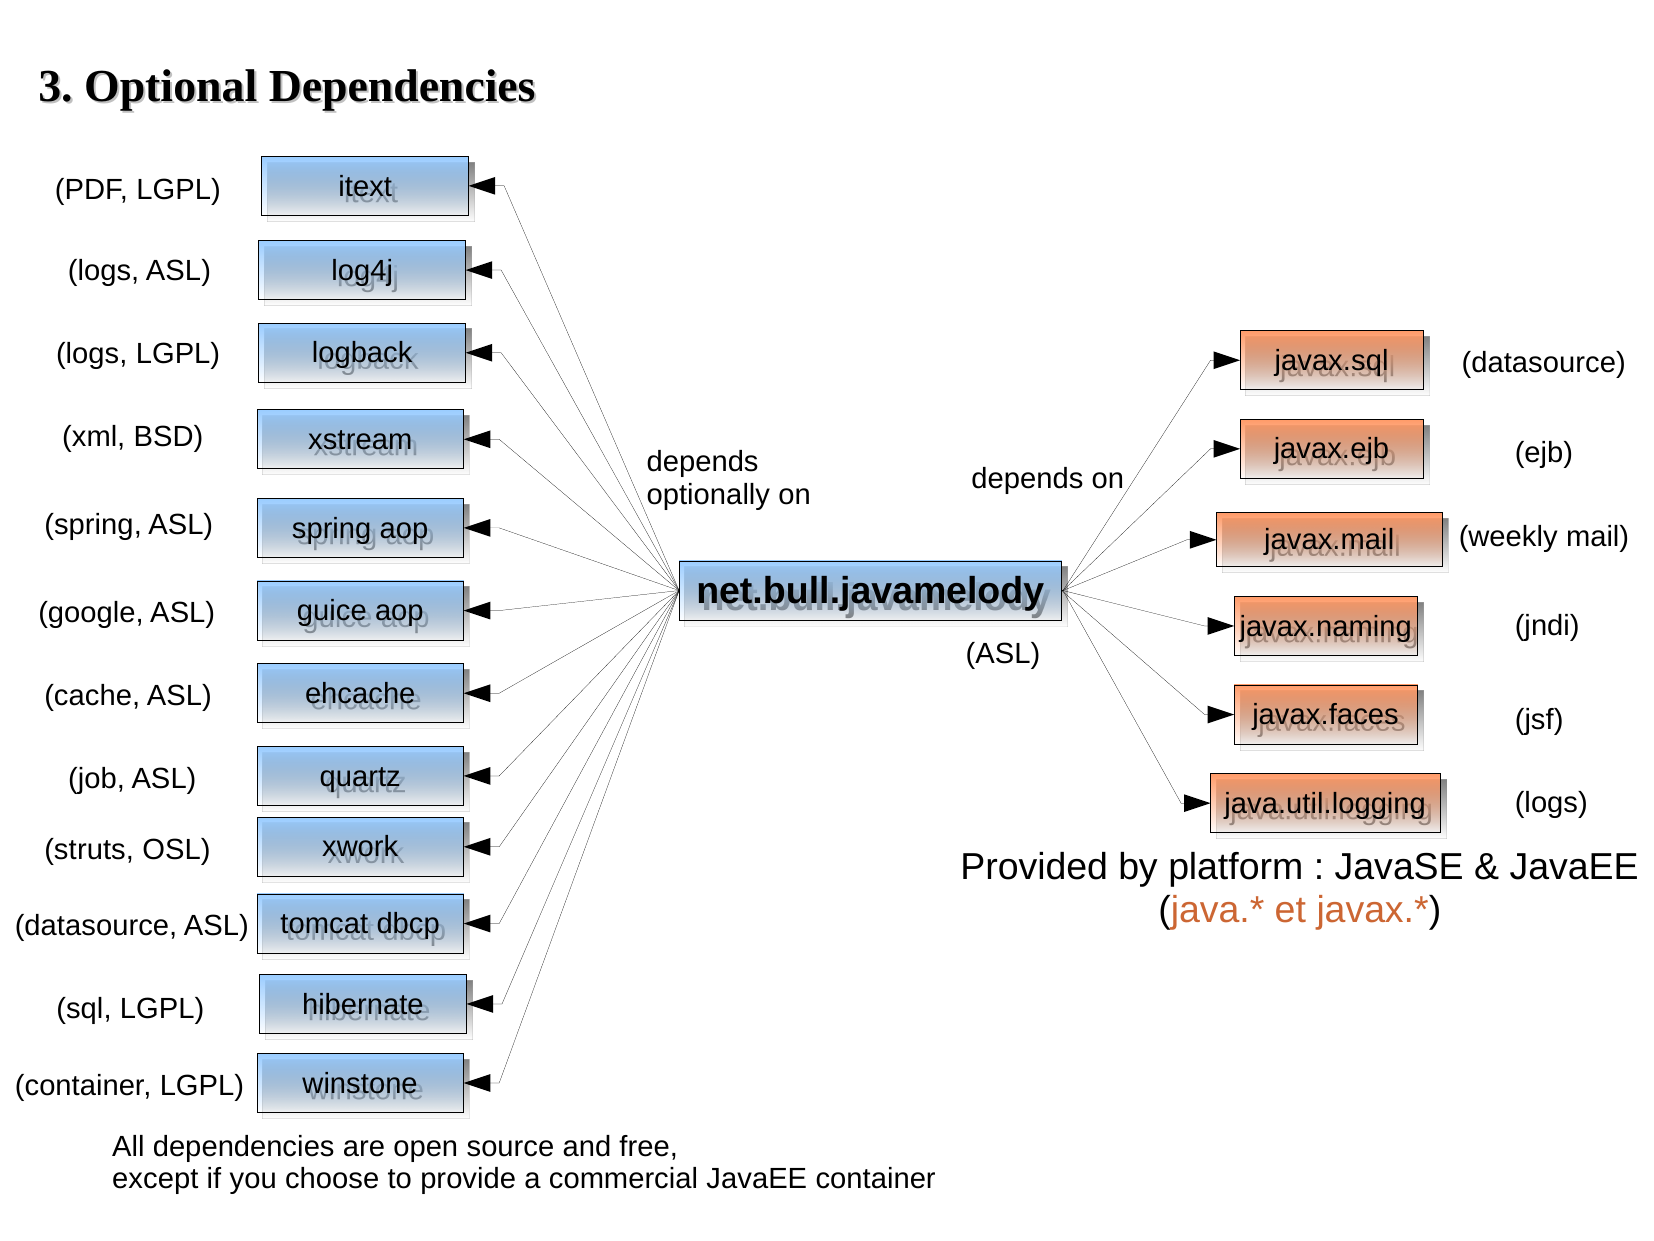

3. Optional Dependencies
(PDF, LGPL)
itext
log4j
(logs, ASL)
logback
(logs, LGPL)
javax.sql
(datasource)
(xml, BSD)
xstream
javax.ejb
(ejb)
depends
optionally on
depends on
spring aop
(spring, ASL)
(weekly mail)
javax.mail
net.bull.javamelody
guice aop
(google, ASL)
javax.naming
(jndi)
(ASL)
ehcache
(cache, ASL)
javax.faces
(jsf)
quartz
(job, ASL)
java.util.logging
(logs)
xwork
(struts, OSL)
Provided by platform : JavaSE & JavaEE
(java.* et javax.*)
tomcat dbcp
(datasource, ASL)
hibernate
(sql, LGPL)
winstone
(container, LGPL)
All dependencies are open source and free,
except if you choose to provide a commercial JavaEE container